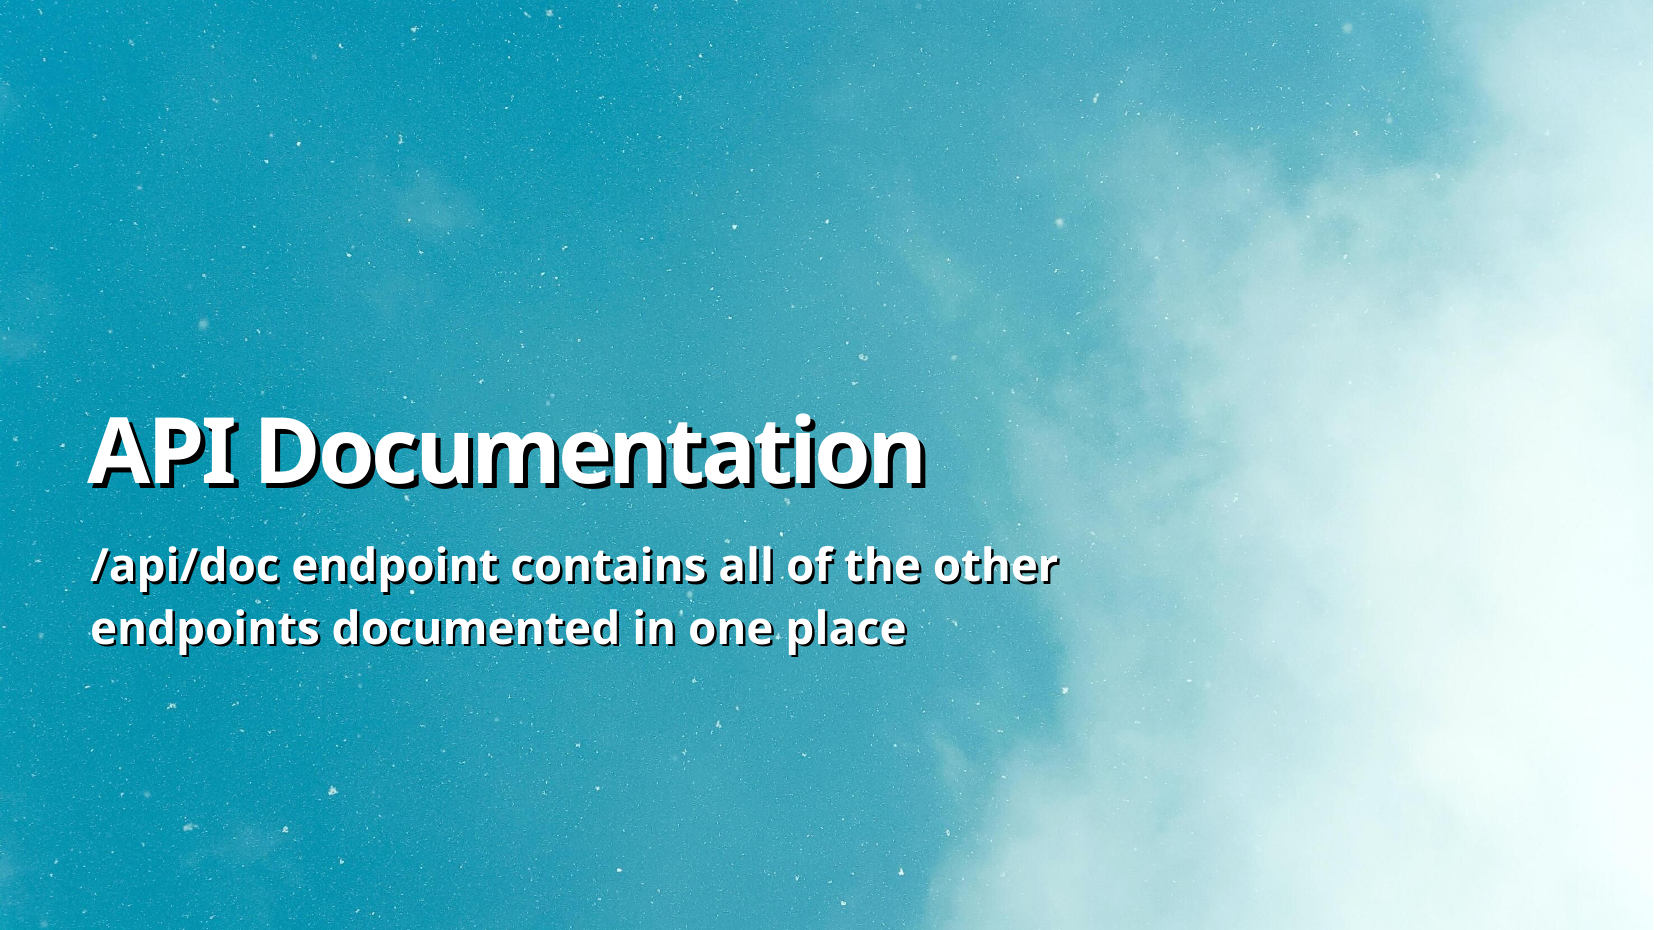

# API Documentation
/api/doc endpoint contains all of the other endpoints documented in one place